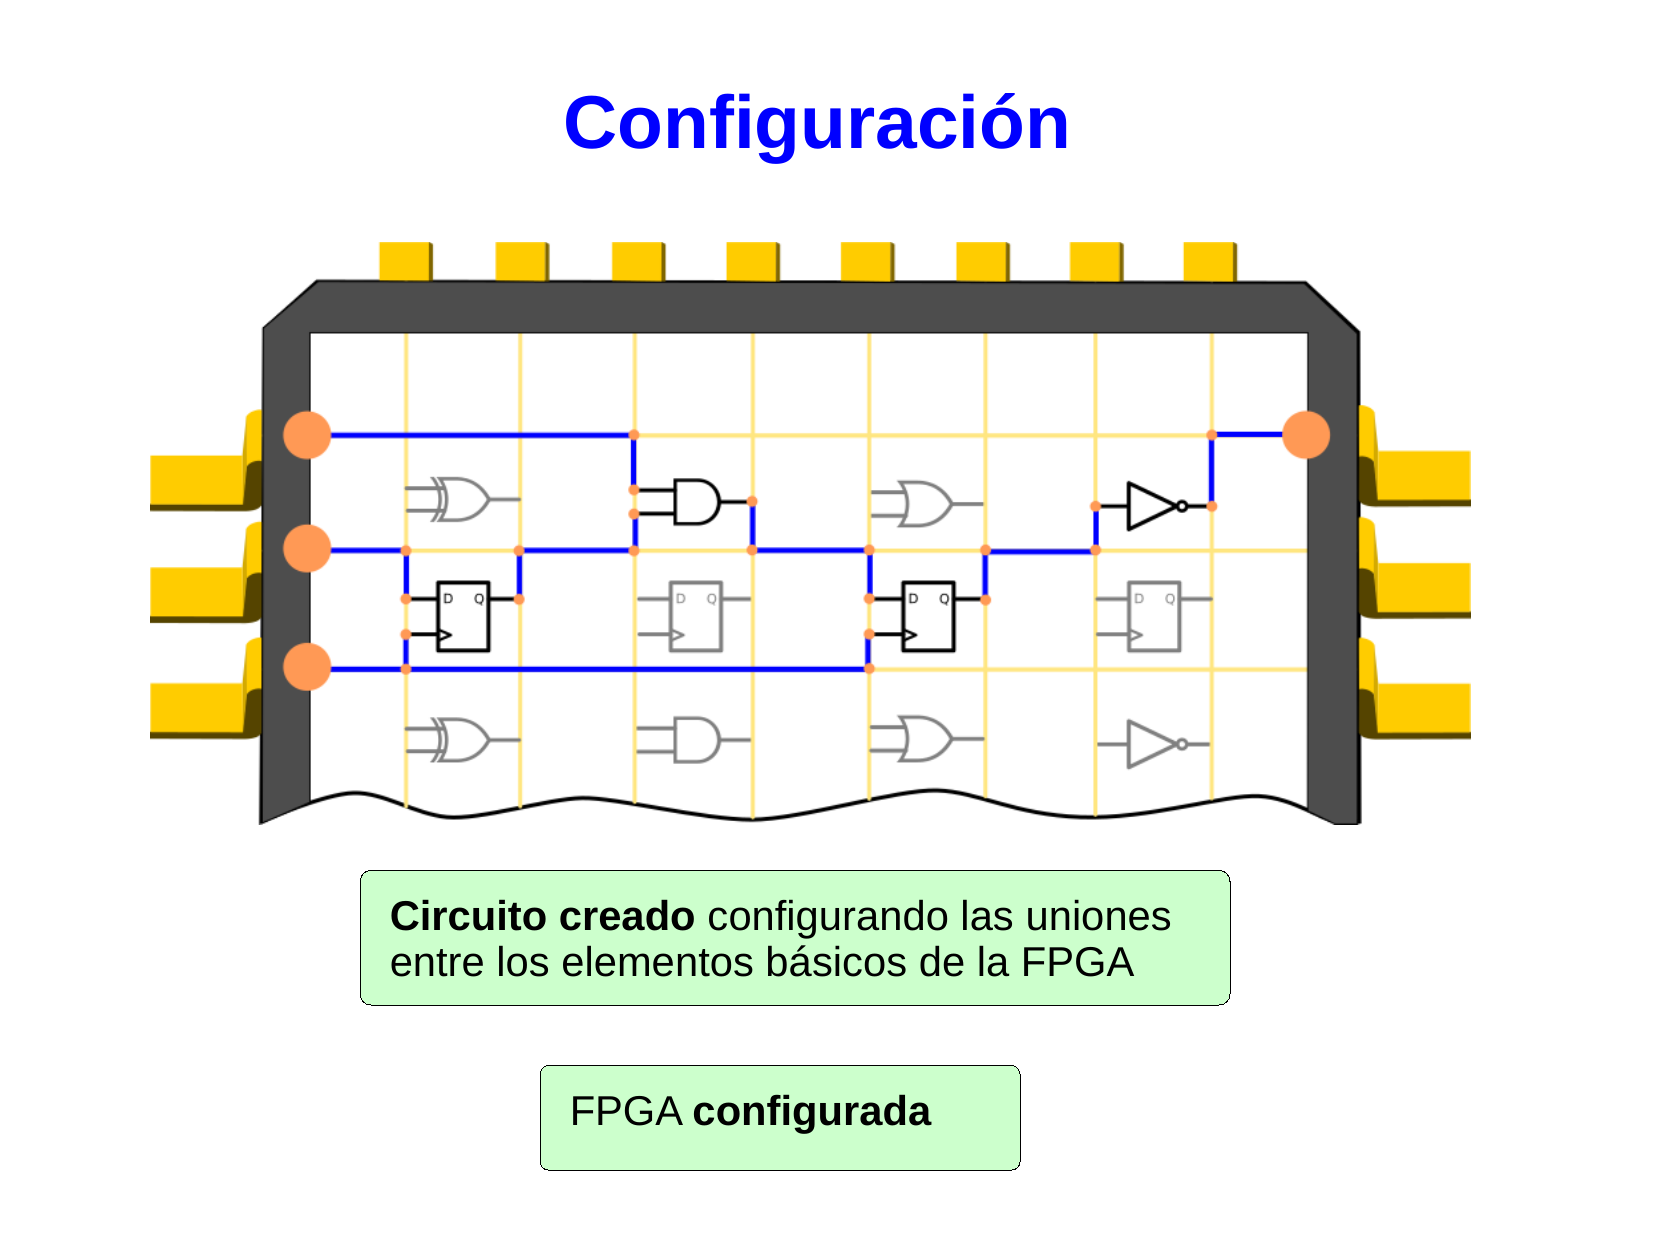

Configuración
Circuito creado configurando las uniones entre los elementos básicos de la FPGA
FPGA configurada